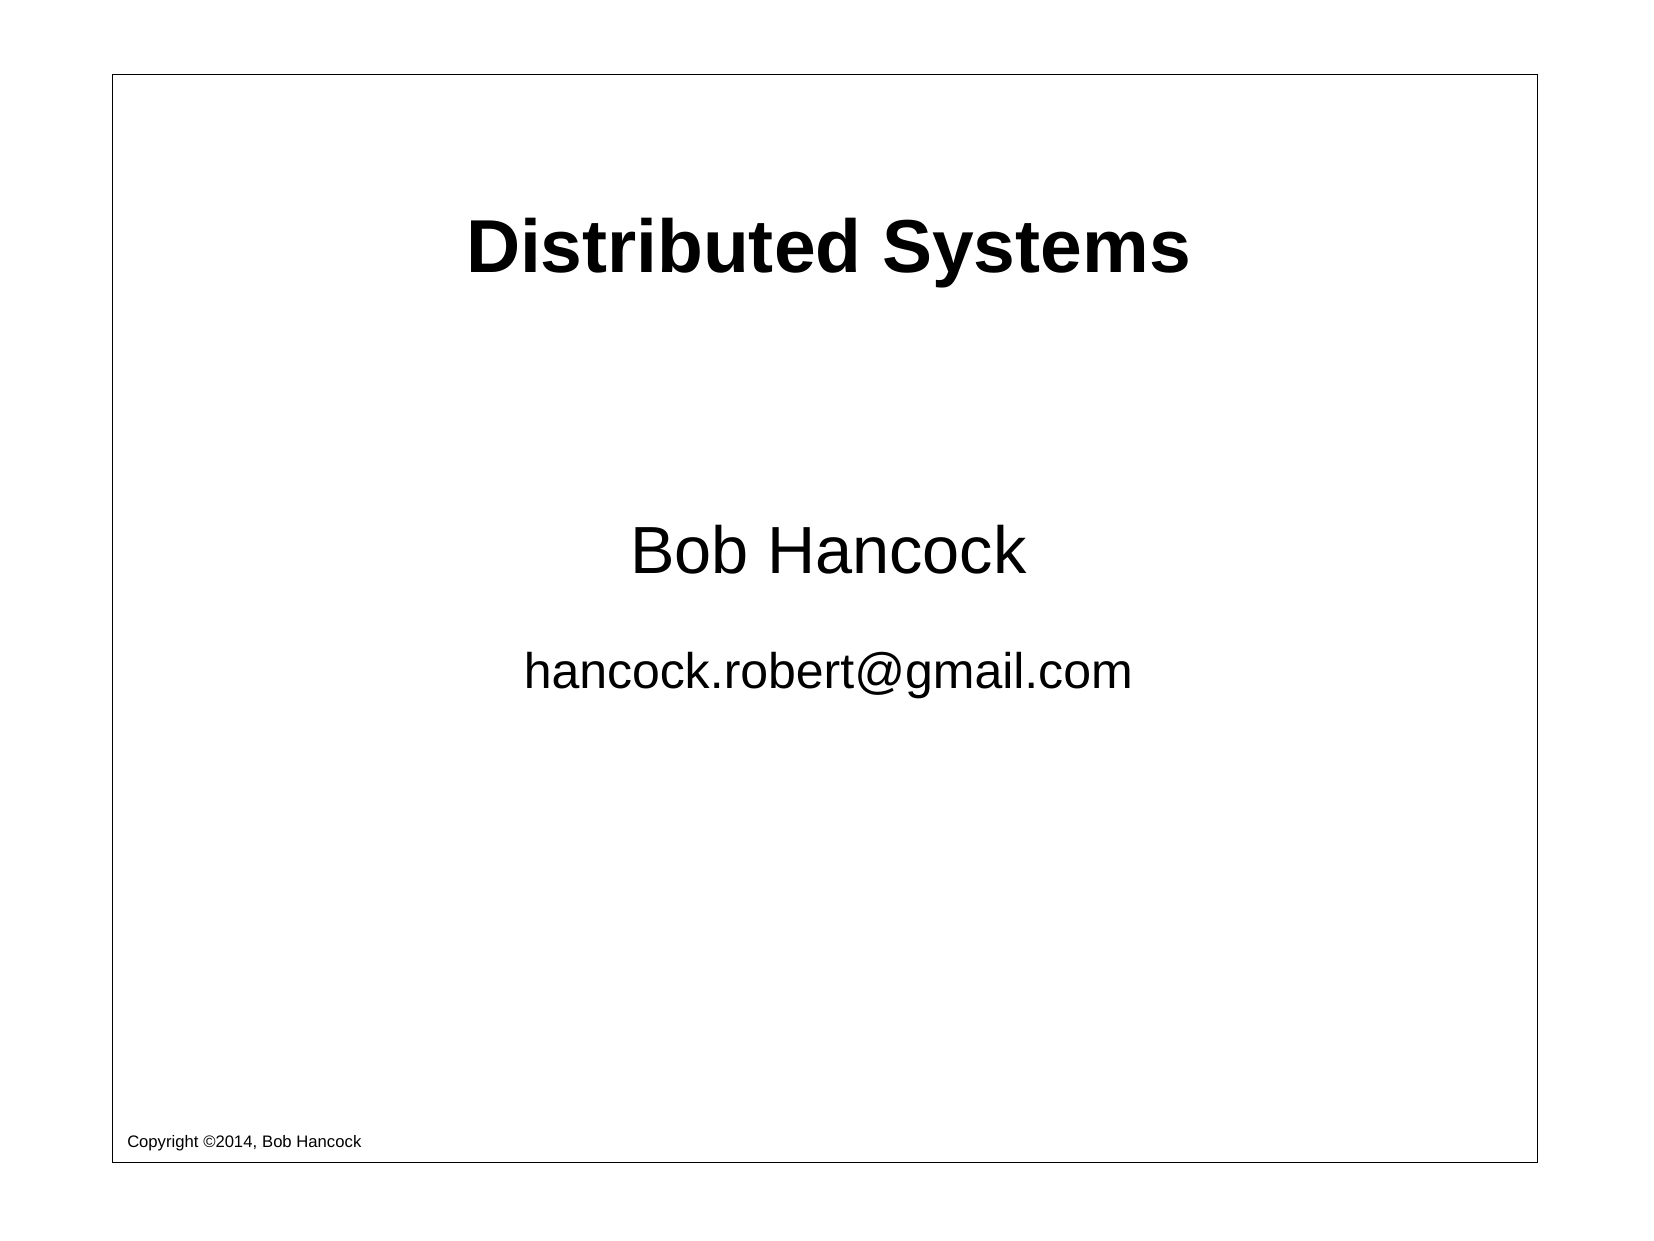

# Distributed Systems
Bob Hancock
hancock.robert@gmail.com
Copyright ©2014, Bob Hancock